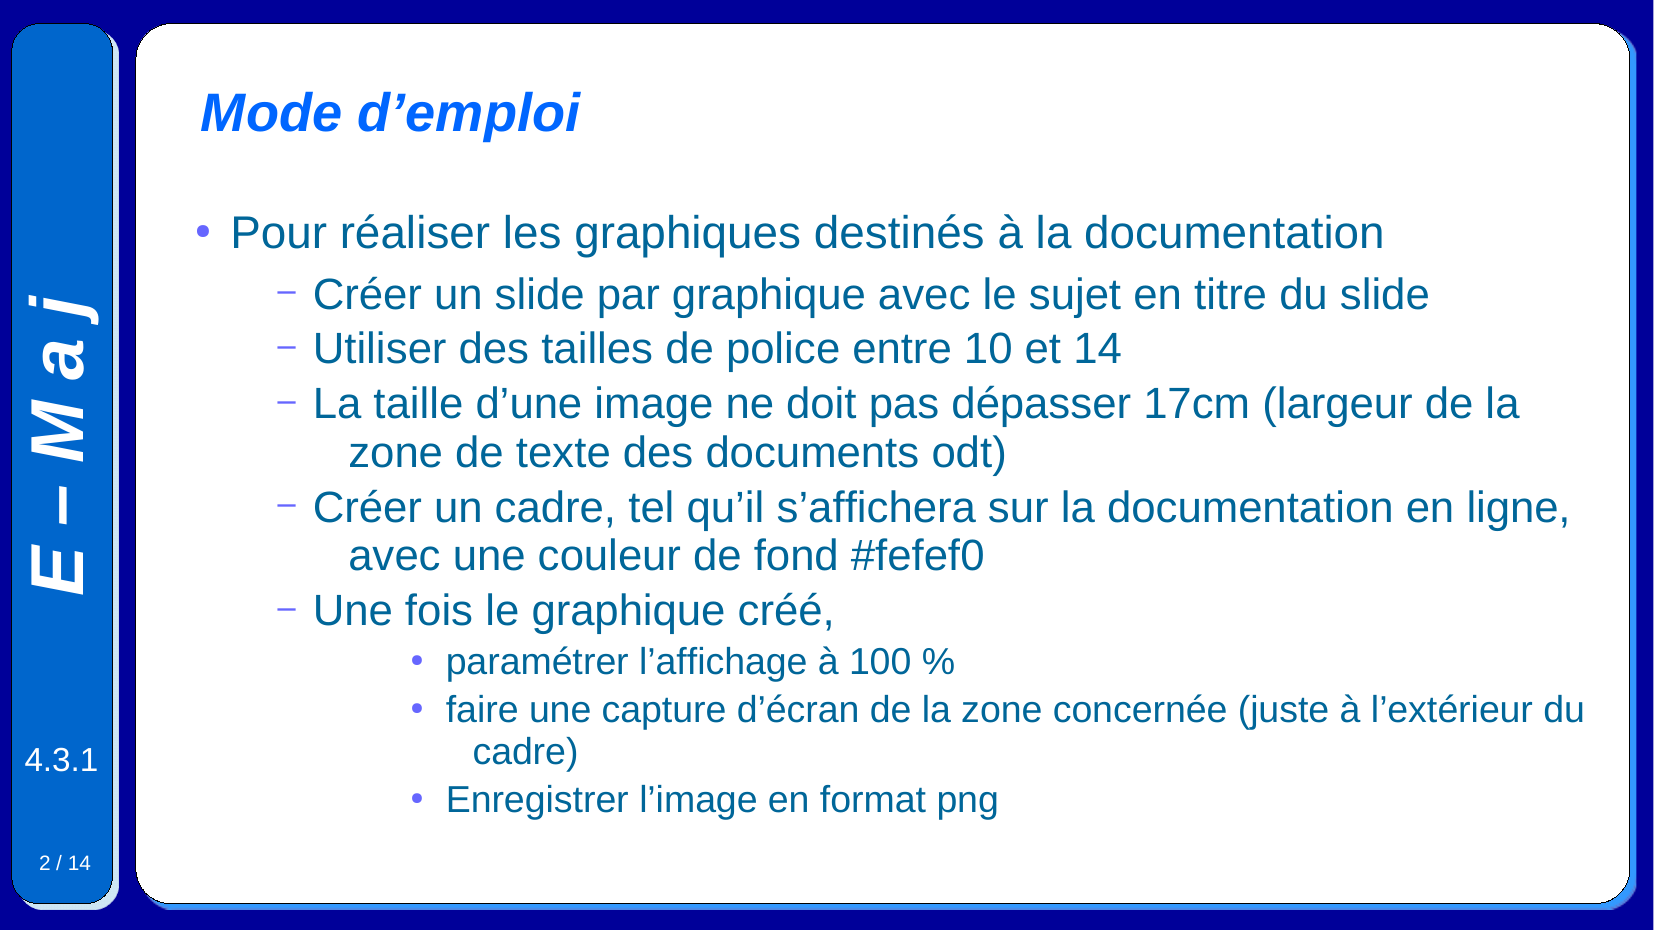

# Mode d’emploi
Pour réaliser les graphiques destinés à la documentation
Créer un slide par graphique avec le sujet en titre du slide
Utiliser des tailles de police entre 10 et 14
La taille d’une image ne doit pas dépasser 17cm (largeur de la zone de texte des documents odt)
Créer un cadre, tel qu’il s’affichera sur la documentation en ligne, avec une couleur de fond #fefef0
Une fois le graphique créé,
paramétrer l’affichage à 100 %
faire une capture d’écran de la zone concernée (juste à l’extérieur du cadre)
Enregistrer l’image en format png